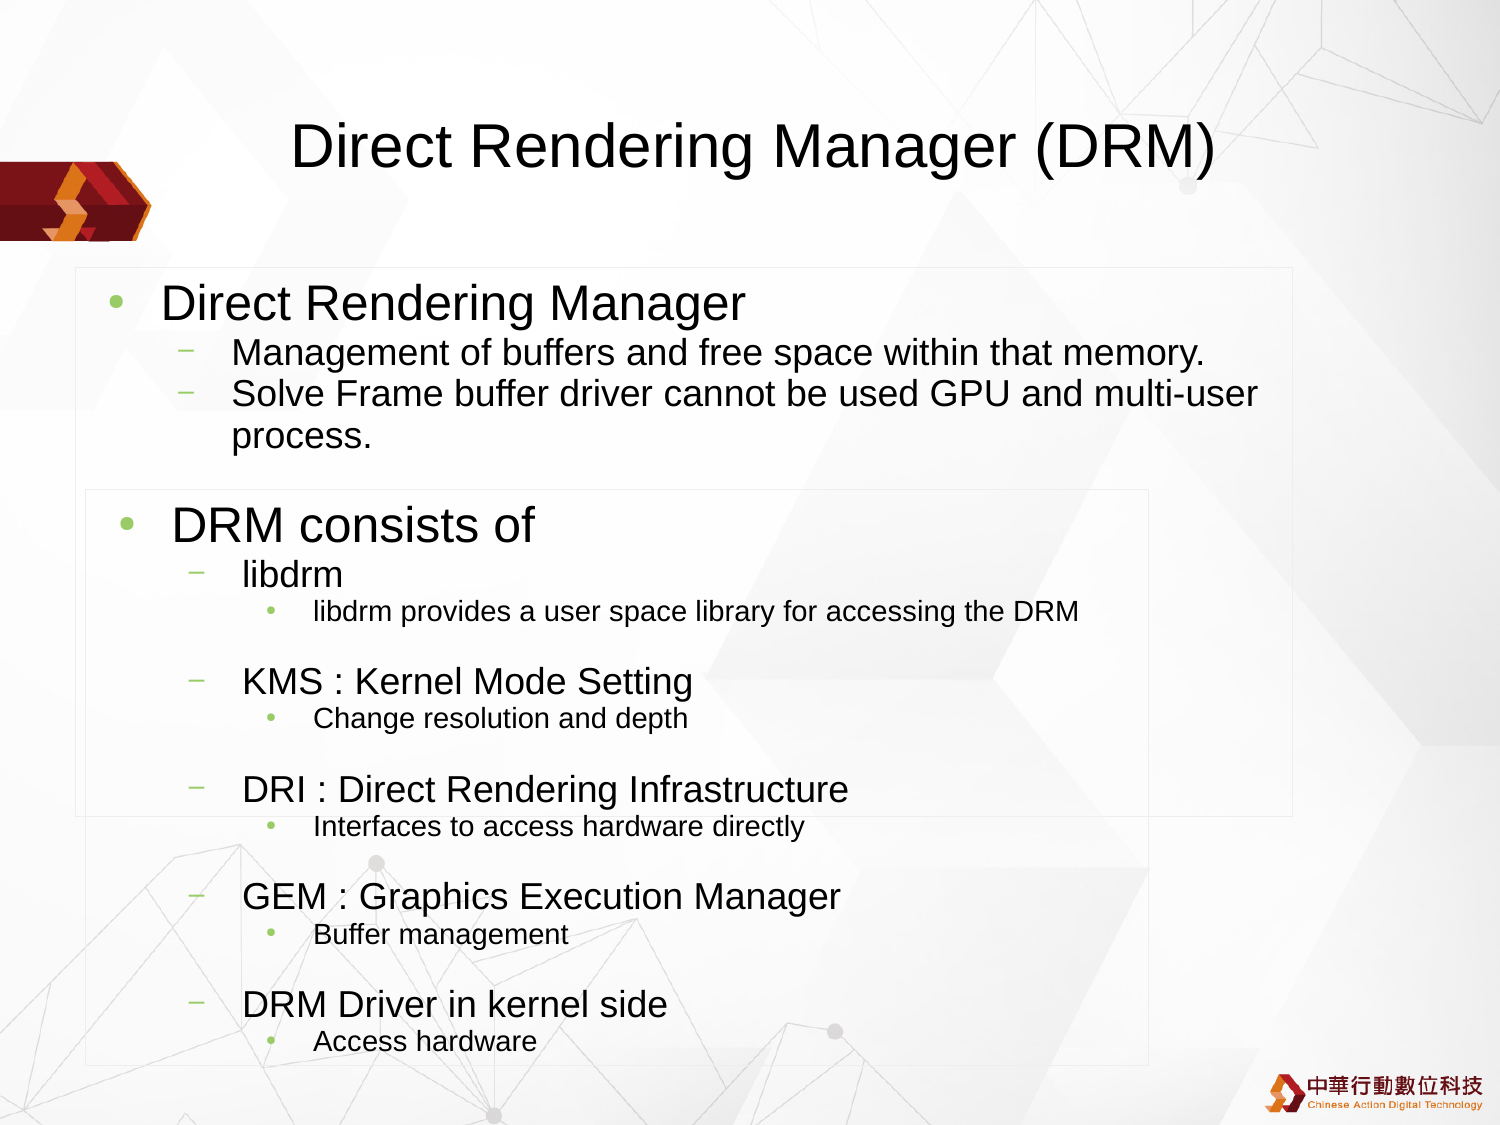

# Direct Rendering Manager (DRM)
Direct Rendering Manager
Management of buffers and free space within that memory.
Solve Frame buffer driver cannot be used GPU and multi-user process.
DRM consists of
libdrm
libdrm provides a user space library for accessing the DRM
KMS : Kernel Mode Setting
Change resolution and depth
DRI : Direct Rendering Infrastructure
Interfaces to access hardware directly
GEM : Graphics Execution Manager
Buffer management
DRM Driver in kernel side
Access hardware